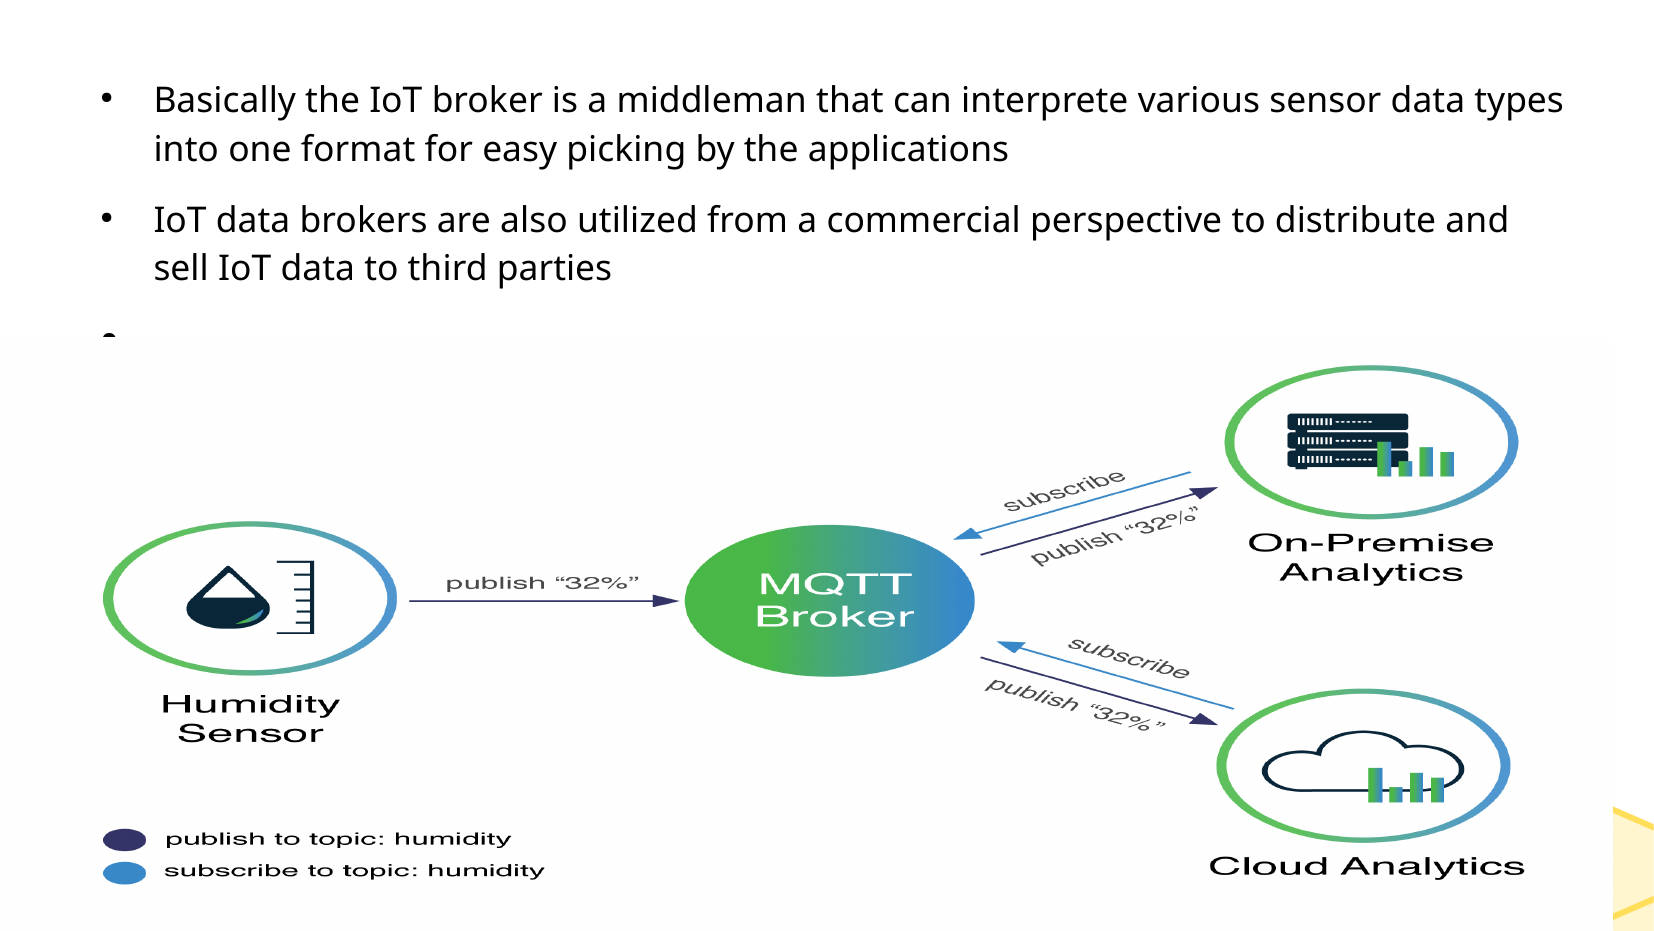

# Basically the IoT broker is a middleman that can interprete various sensor data types into one format for easy picking by the applications
IoT data brokers are also utilized from a commercial perspective to distribute and sell IoT data to third parties